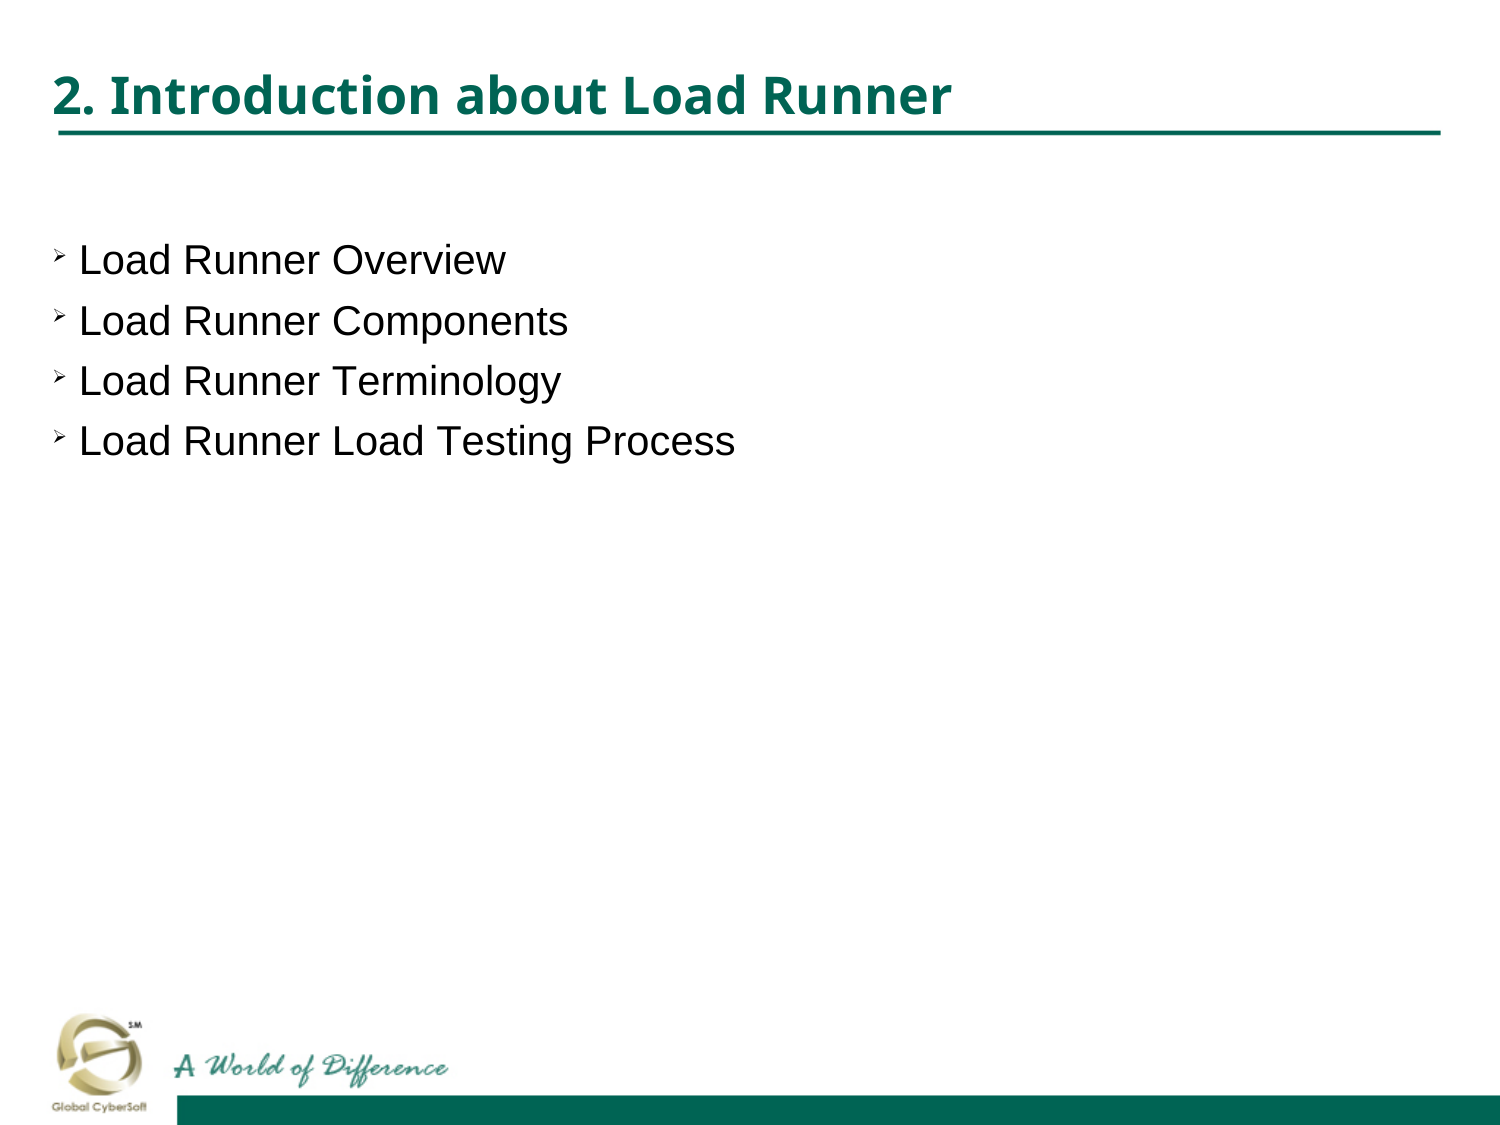

# 2. Introduction about Load Runner
 Load Runner Overview
 Load Runner Components
 Load Runner Terminology
 Load Runner Load Testing Process